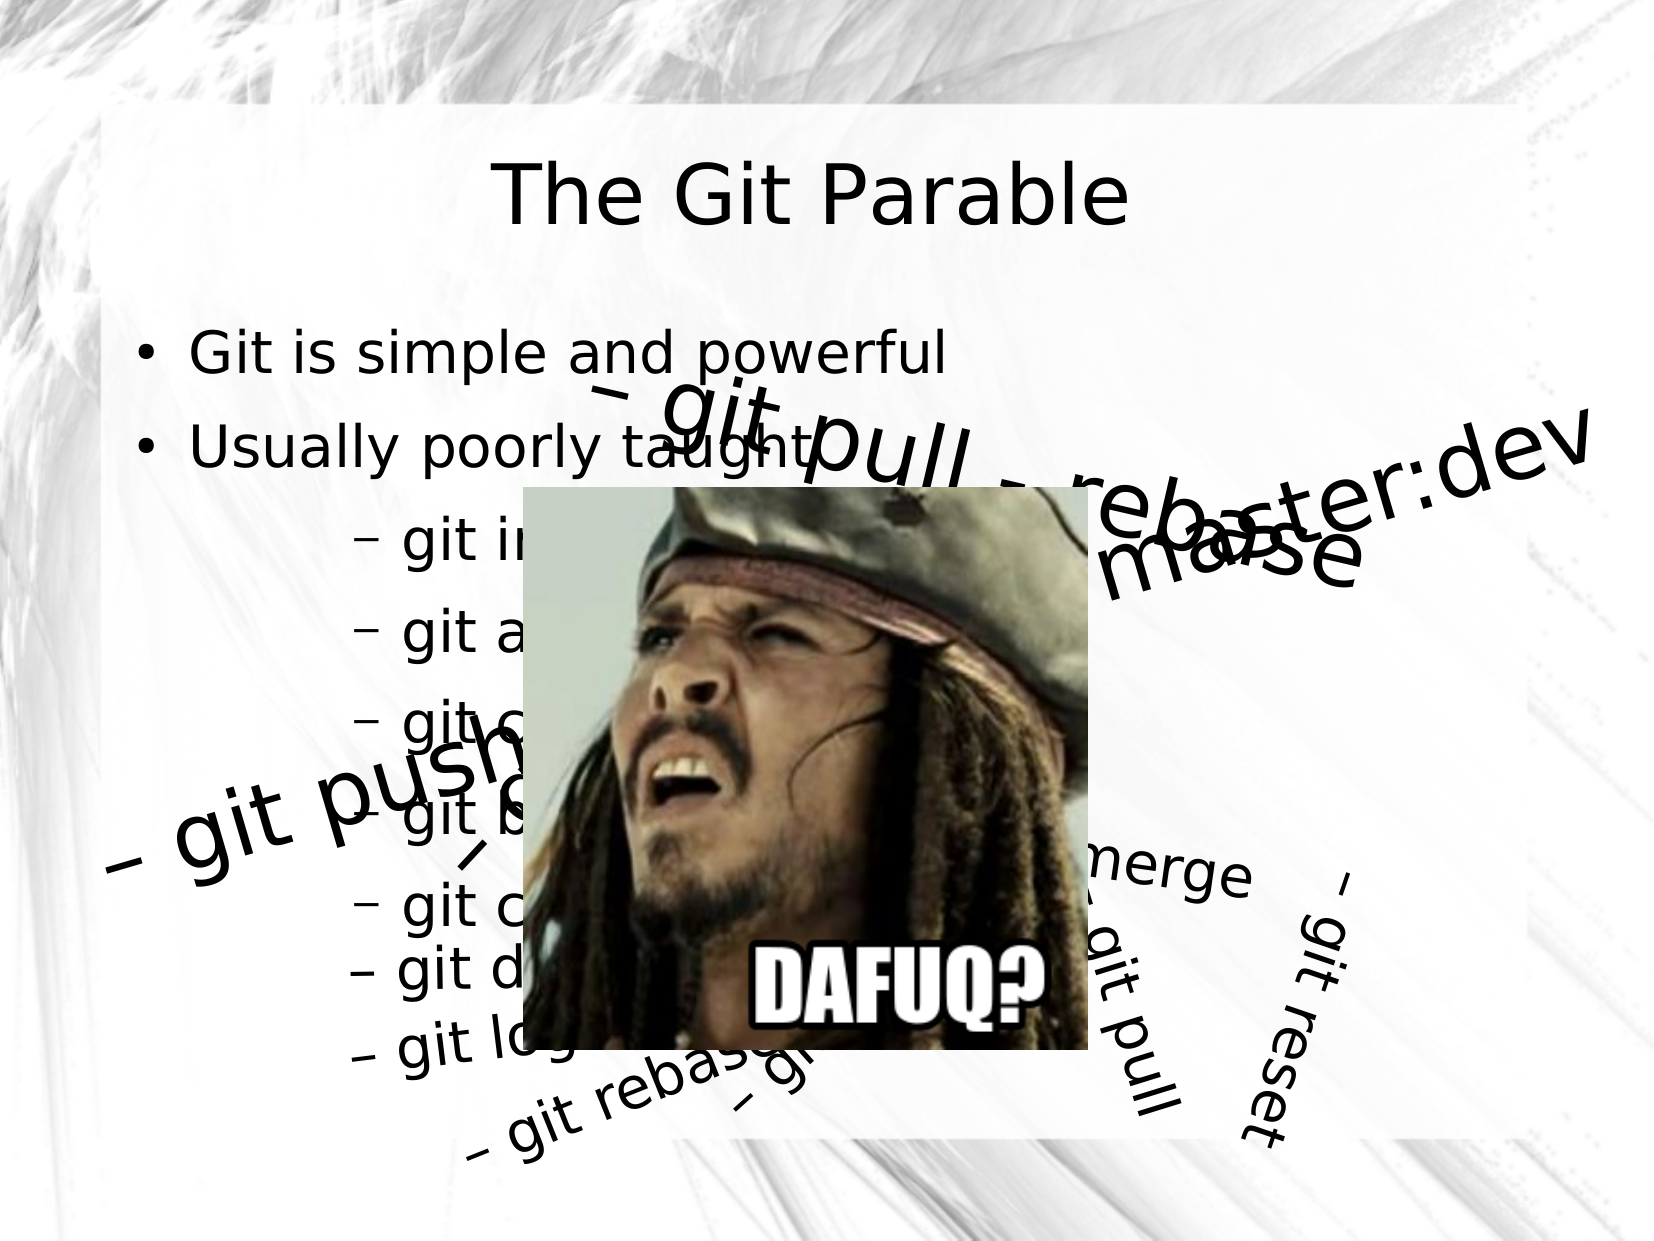

# The Git Parable
Git is simple and powerful
Usually poorly taught
git init
git add
git commit
git branch
git checkout
– git pull --rebase
– git push -f upstream master:dev
– git pull
– git merge
– git diff
– git pull
– git reset
– git reset
– git log
– git rebase